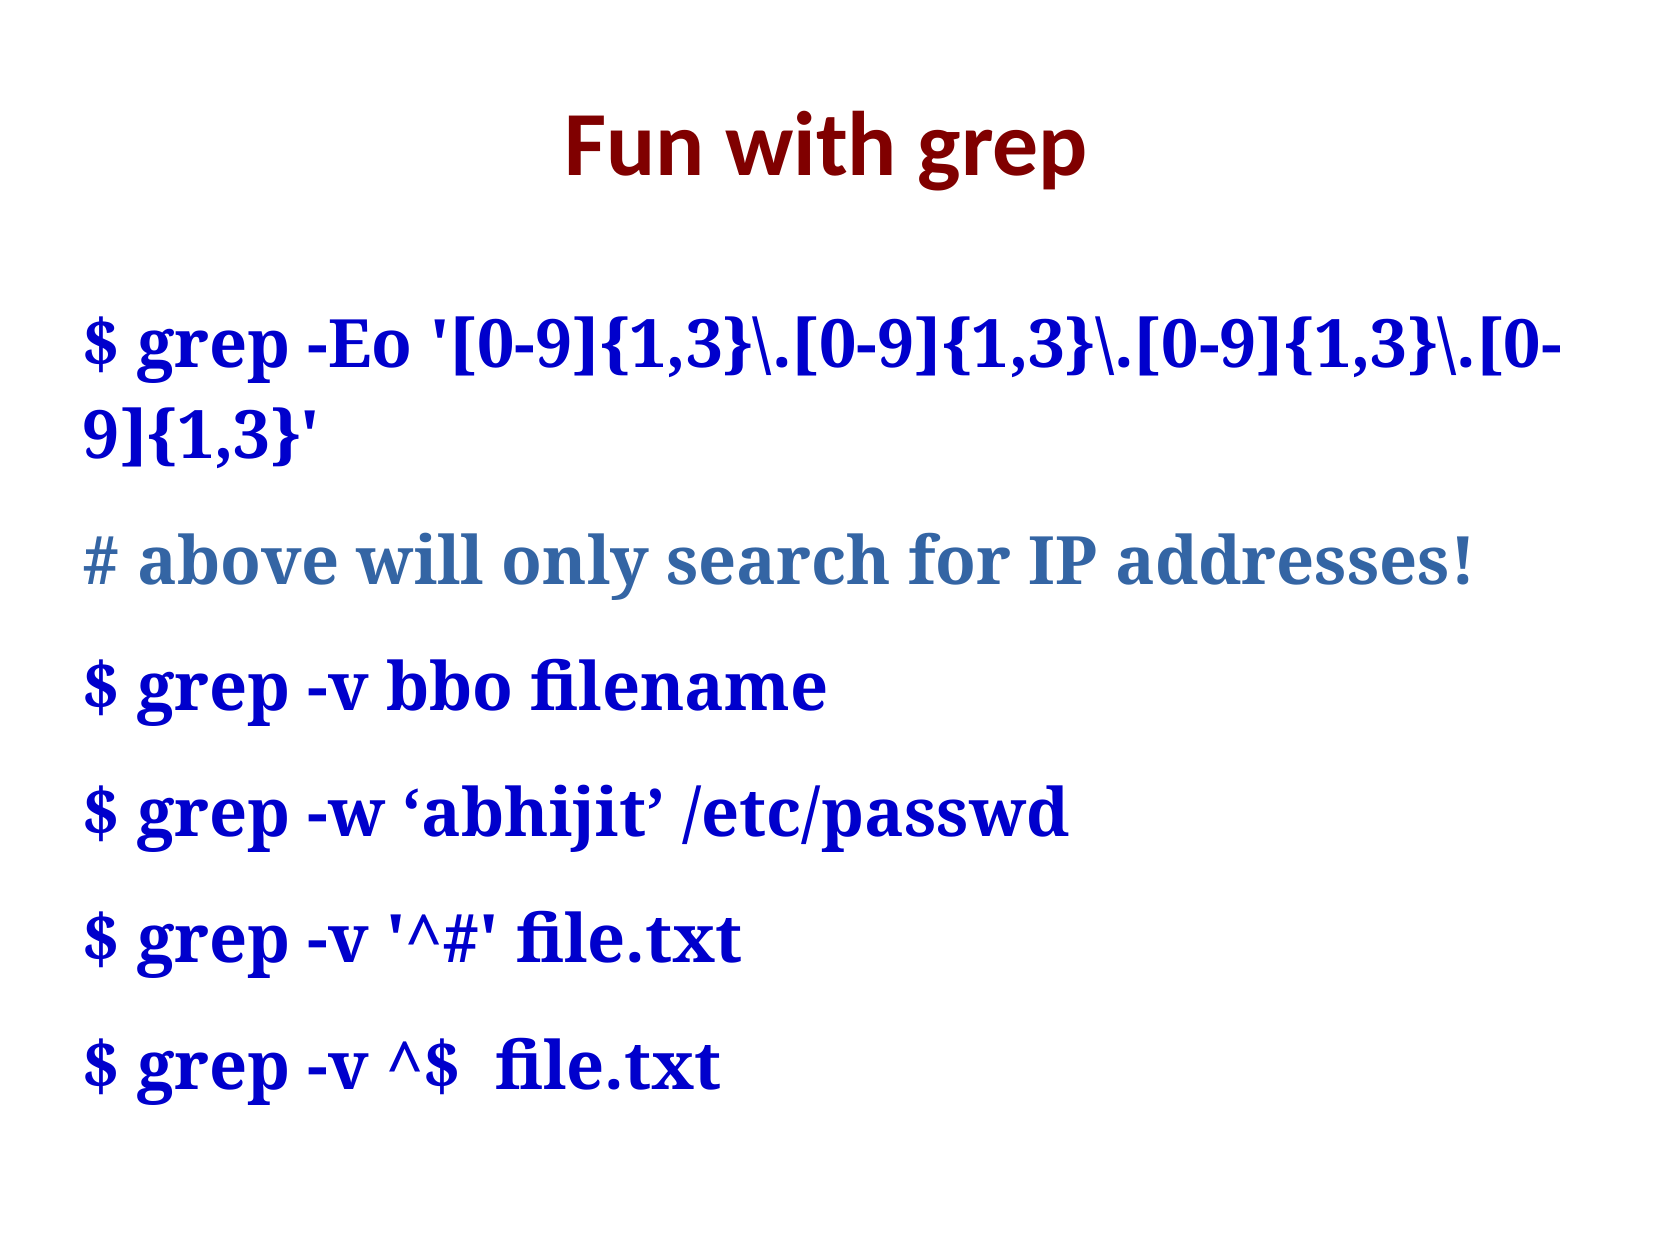

# Fun with grep
$ grep -Eo '[0-9]{1,3}\.[0-9]{1,3}\.[0-9]{1,3}\.[0-9]{1,3}'
# above will only search for IP addresses!
$ grep -v bbo filename
$ grep -w ‘abhijit’ /etc/passwd
$ grep -v '^#' file.txt
$ grep -v ^$ file.txt